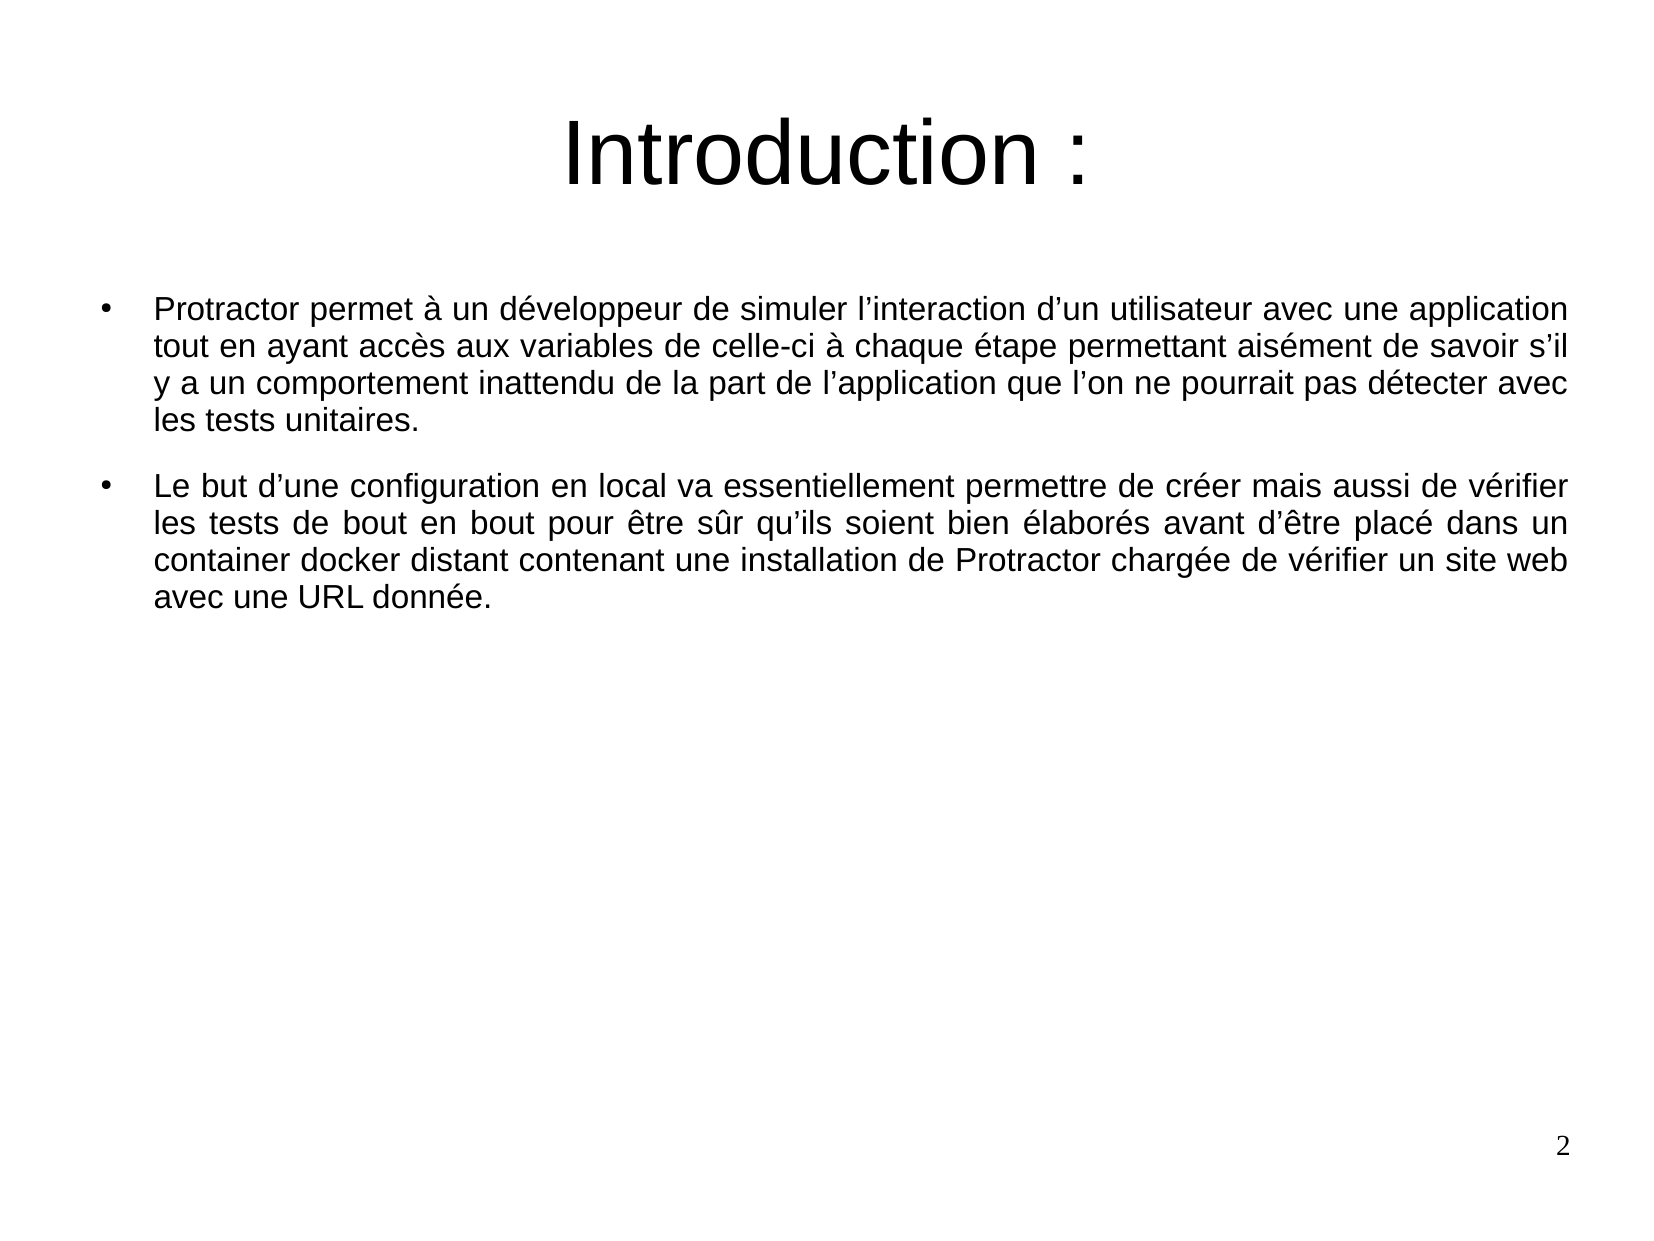

# Introduction :
Protractor permet à un développeur de simuler l’interaction d’un utilisateur avec une application tout en ayant accès aux variables de celle-ci à chaque étape permettant aisément de savoir s’il y a un comportement inattendu de la part de l’application que l’on ne pourrait pas détecter avec les tests unitaires.
Le but d’une configuration en local va essentiellement permettre de créer mais aussi de vérifier les tests de bout en bout pour être sûr qu’ils soient bien élaborés avant d’être placé dans un container docker distant contenant une installation de Protractor chargée de vérifier un site web avec une URL donnée.
2